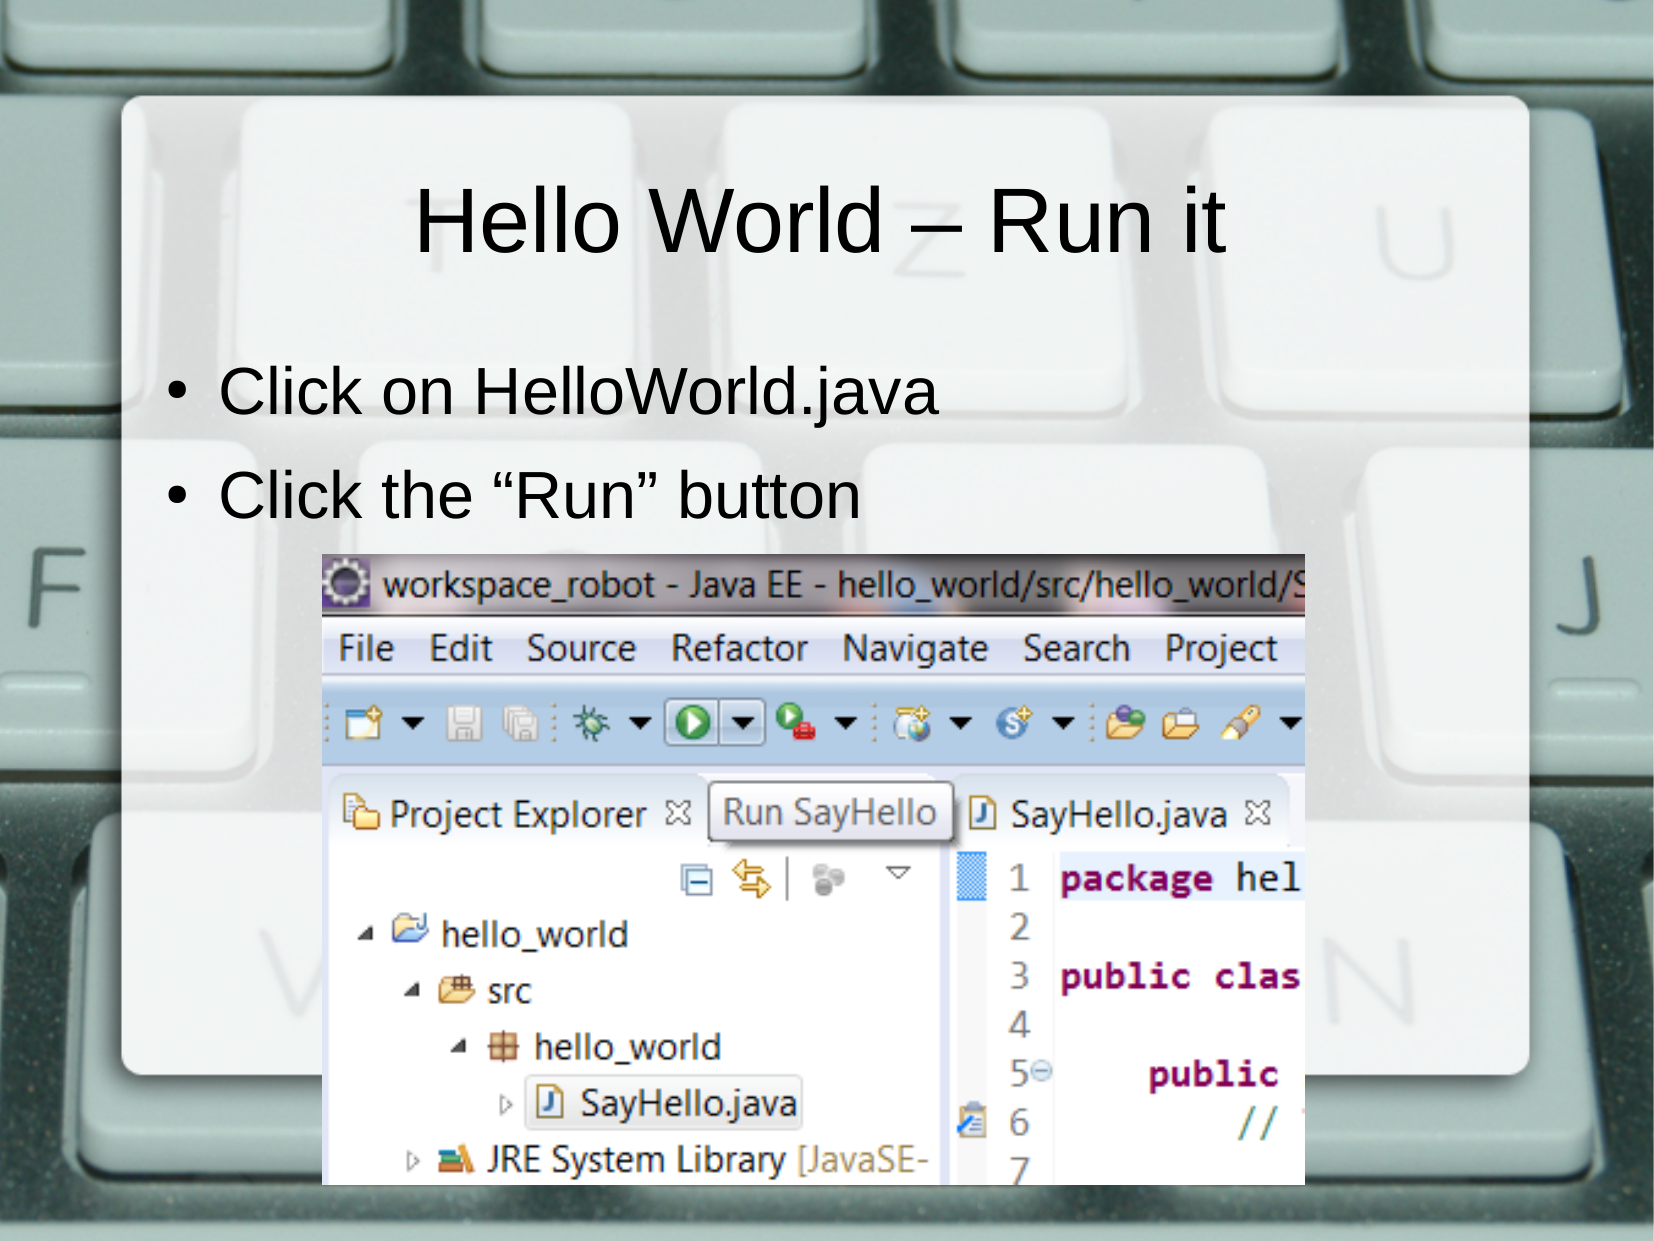

# Hello World – Run it
Click on HelloWorld.java
Click the “Run” button